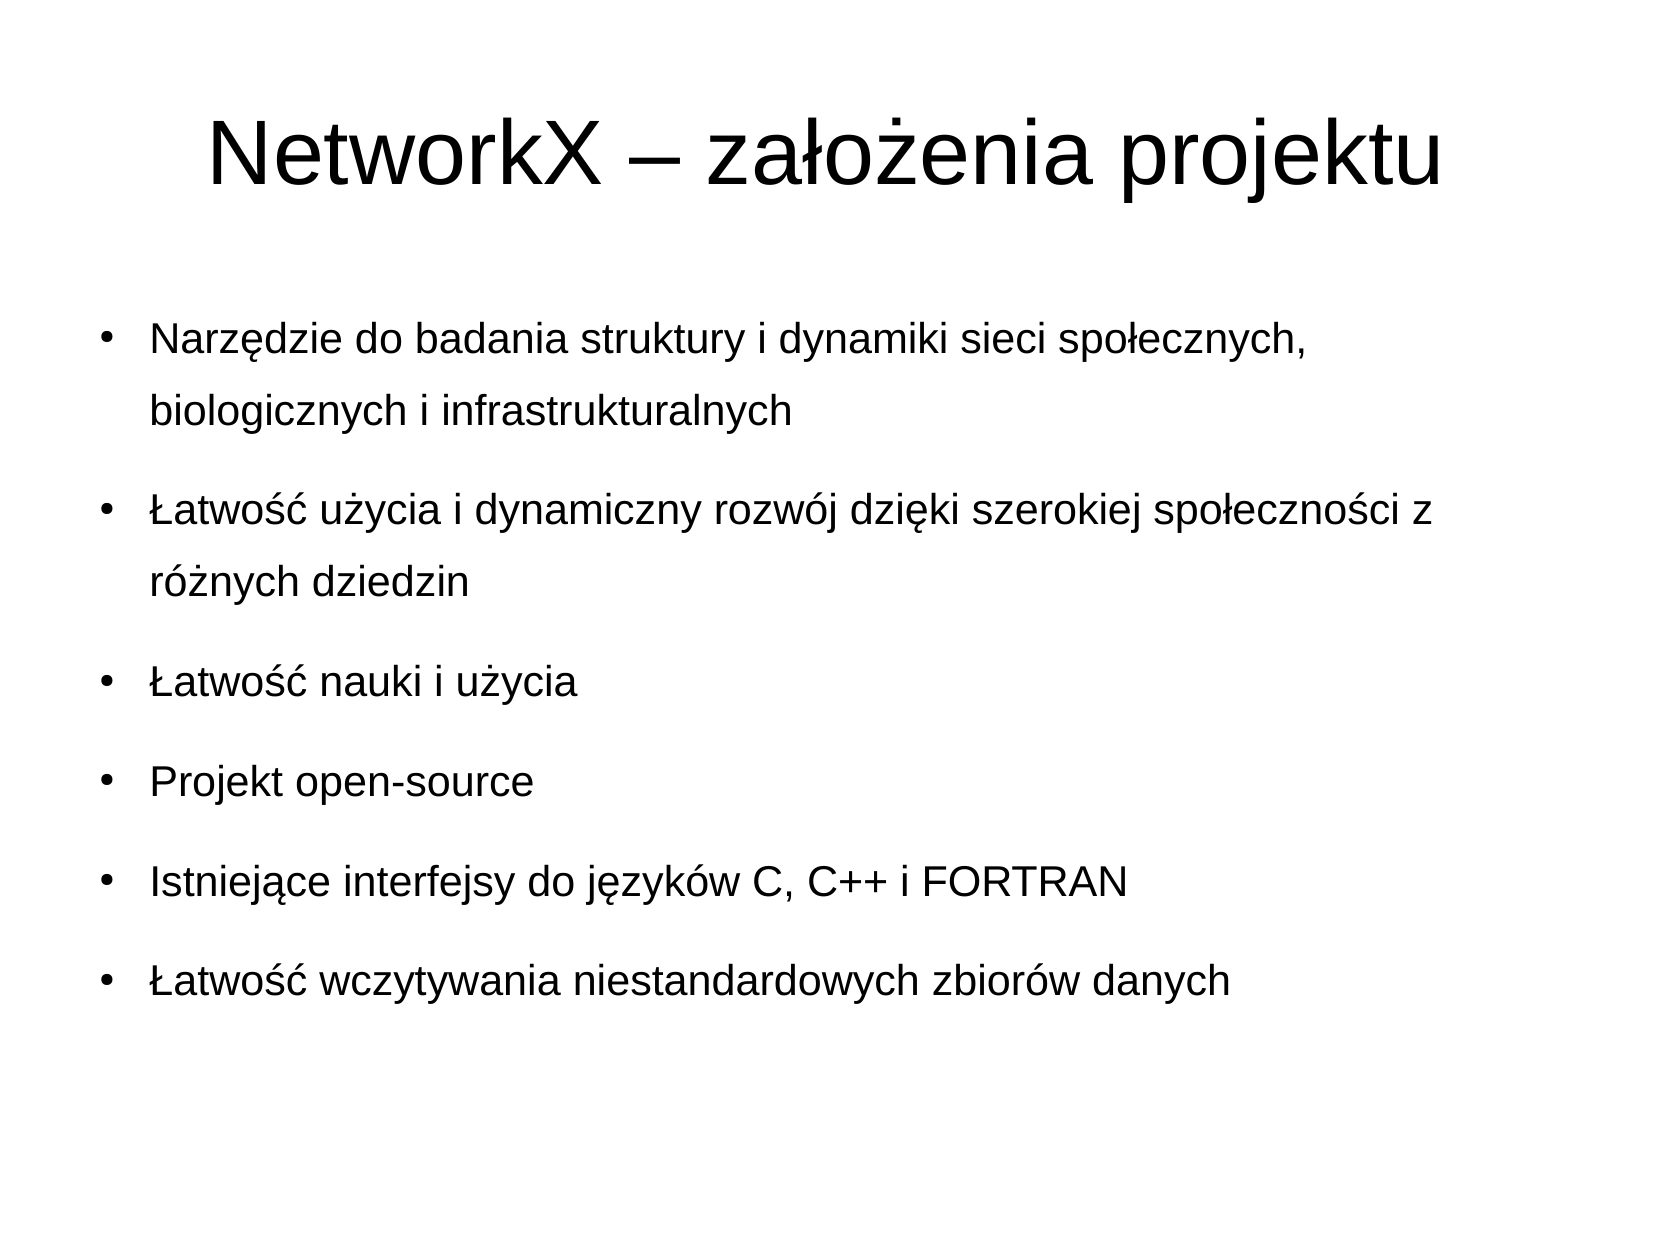

# NetworkX – założenia projektu
Narzędzie do badania struktury i dynamiki sieci społecznych, biologicznych i infrastrukturalnych
Łatwość użycia i dynamiczny rozwój dzięki szerokiej społeczności z różnych dziedzin
Łatwość nauki i użycia
Projekt open-source
Istniejące interfejsy do języków C, C++ i FORTRAN
Łatwość wczytywania niestandardowych zbiorów danych